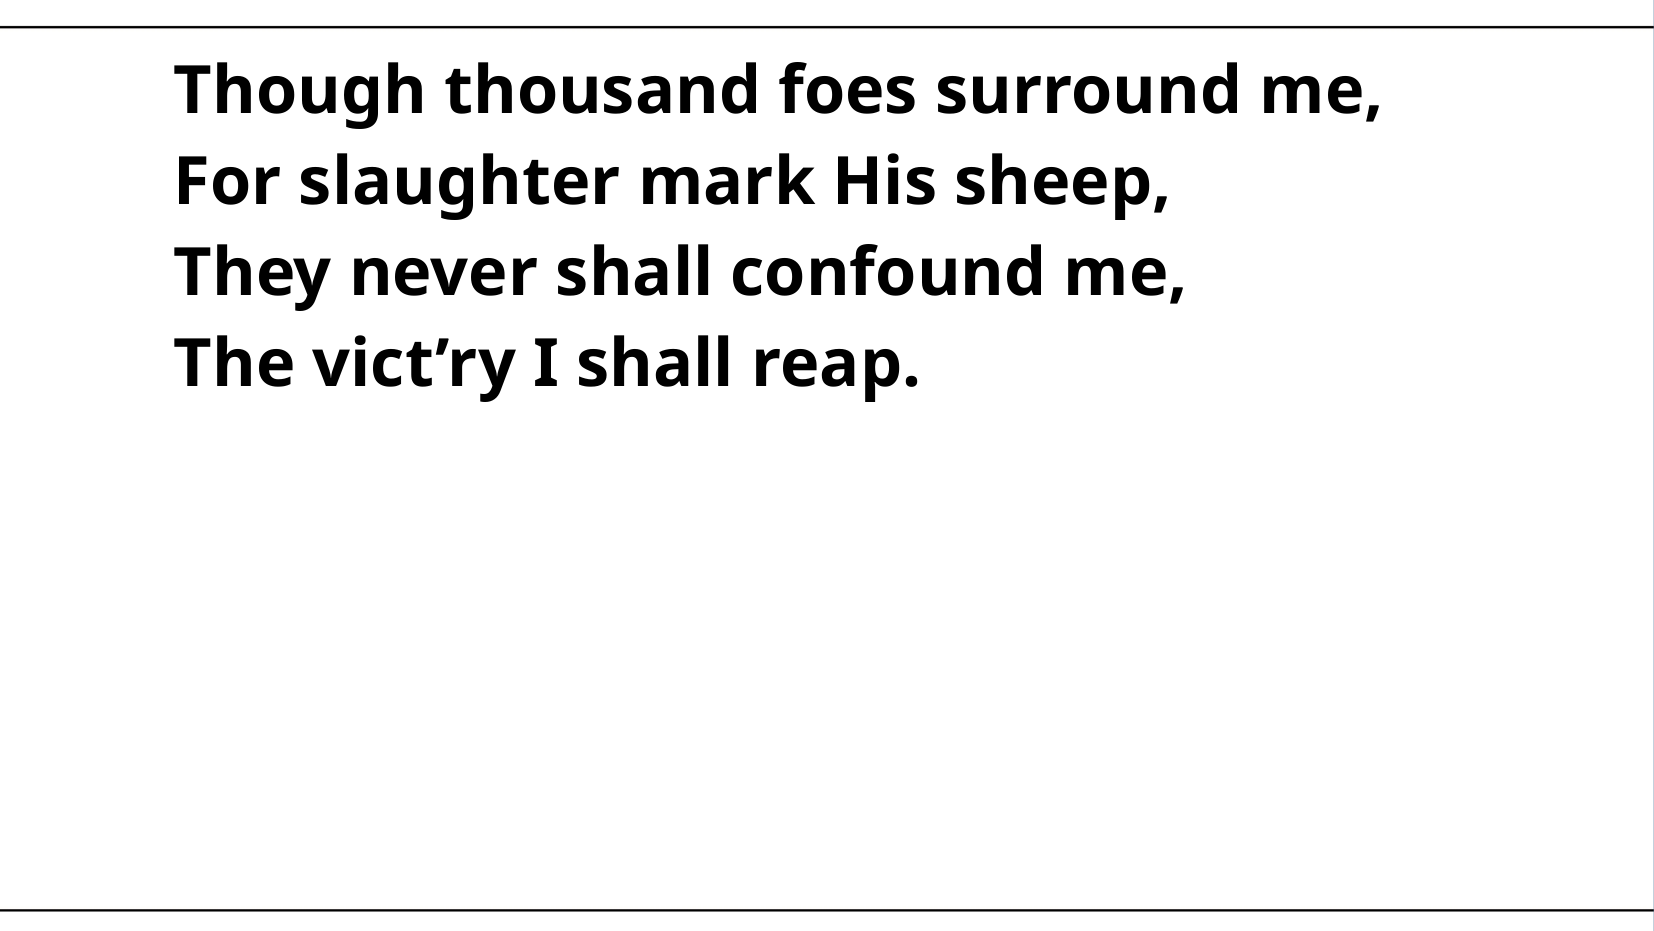

Though thousand foes surround me,
 For slaughter mark His sheep,
 They never shall confound me,
 The vict’ry I shall reap.